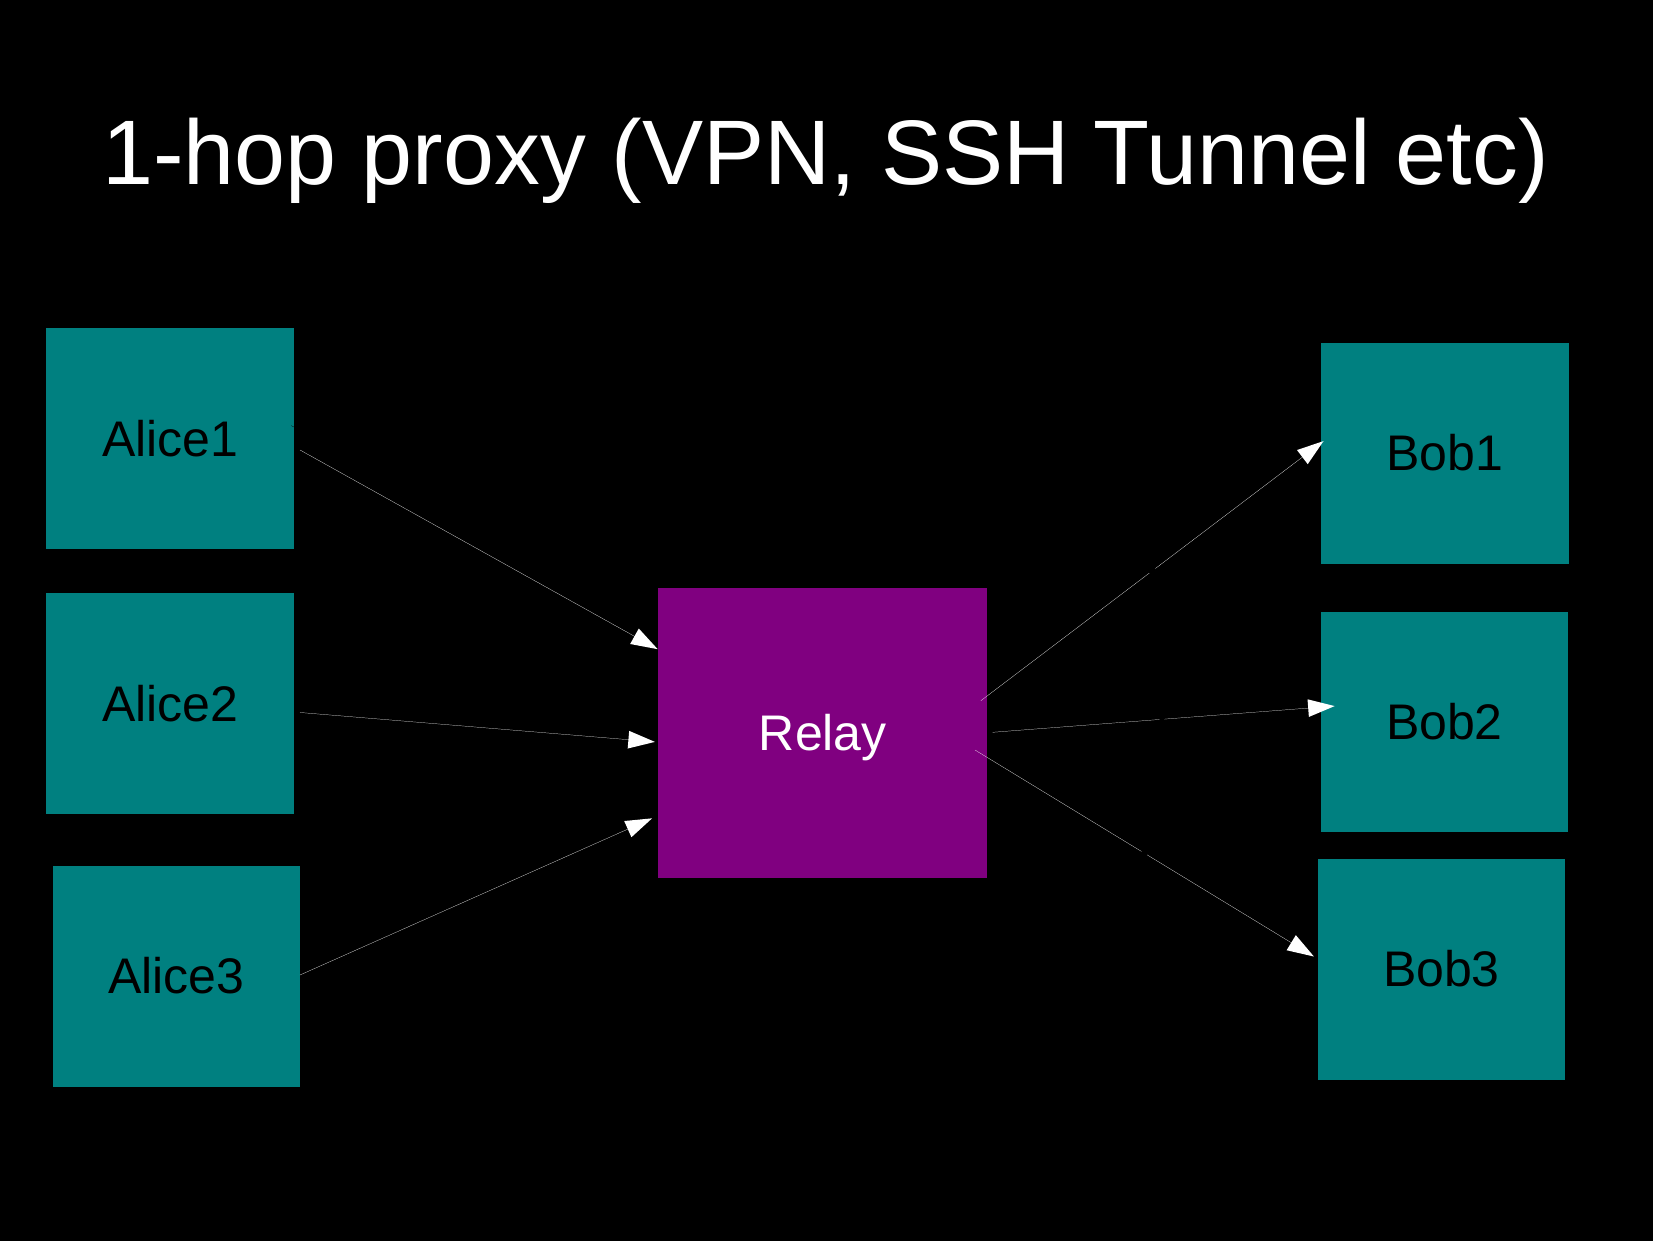

# 1-hop proxy (VPN, SSH Tunnel etc)
Alice1
Bob1
“Y”
Relay
Alice2
Bob2
“Z”
“X”
Bob3
Alice3